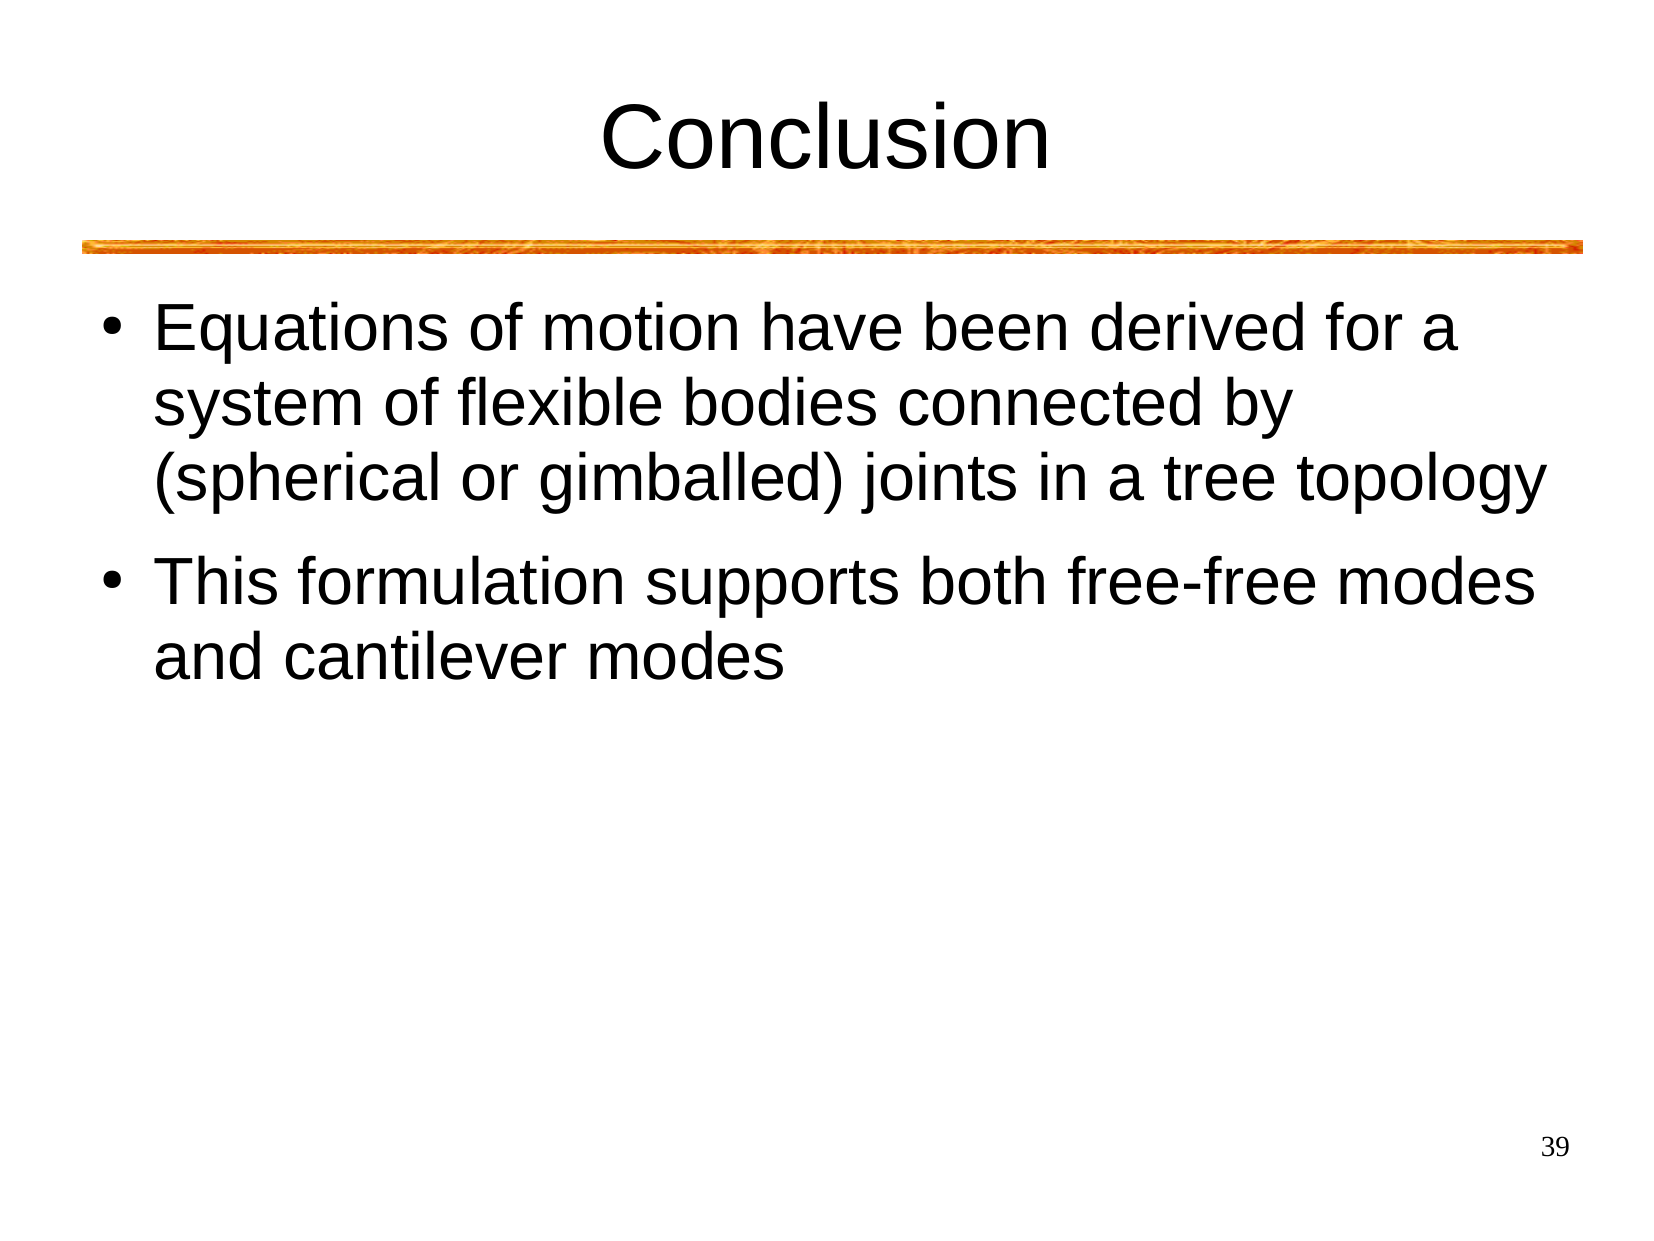

# Conclusion
Equations of motion have been derived for a system of flexible bodies connected by (spherical or gimballed) joints in a tree topology
This formulation supports both free-free modes and cantilever modes
39